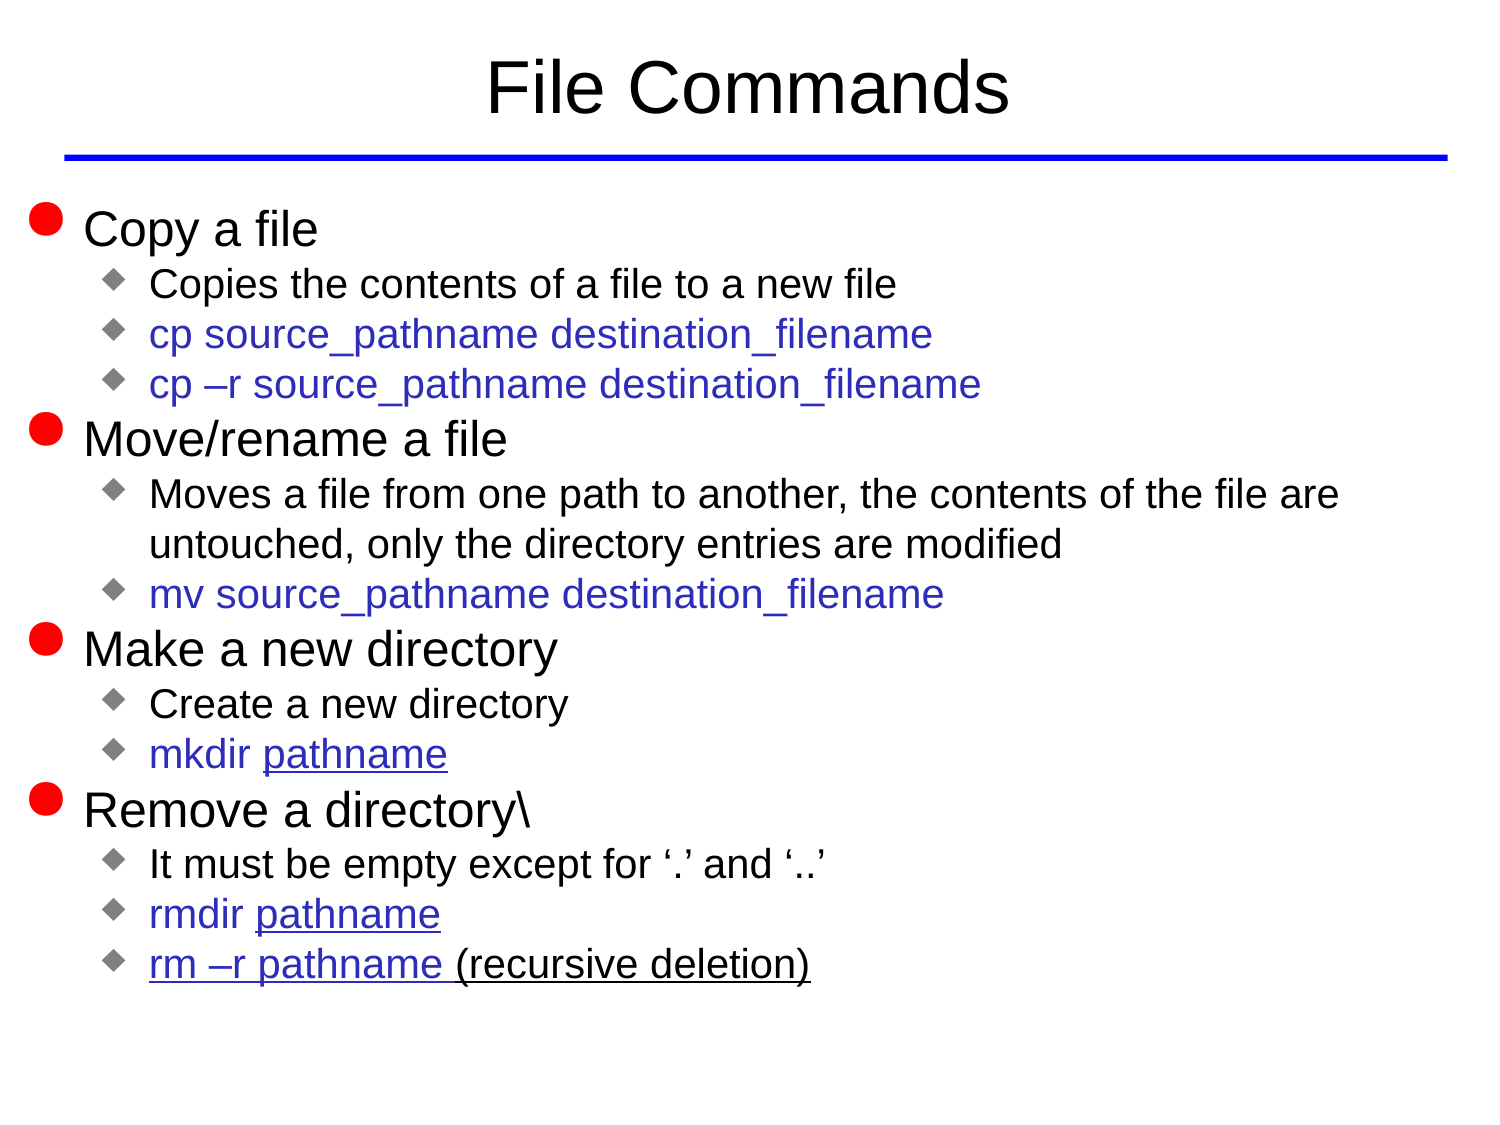

# File Commands
Copy a file
Copies the contents of a file to a new file
cp source_pathname destination_filename
cp –r source_pathname destination_filename
Move/rename a file
Moves a file from one path to another, the contents of the file are untouched, only the directory entries are modified
mv source_pathname destination_filename
Make a new directory
Create a new directory
mkdir pathname
Remove a directory\
It must be empty except for ‘.’ and ‘..’
rmdir pathname
rm –r pathname (recursive deletion)